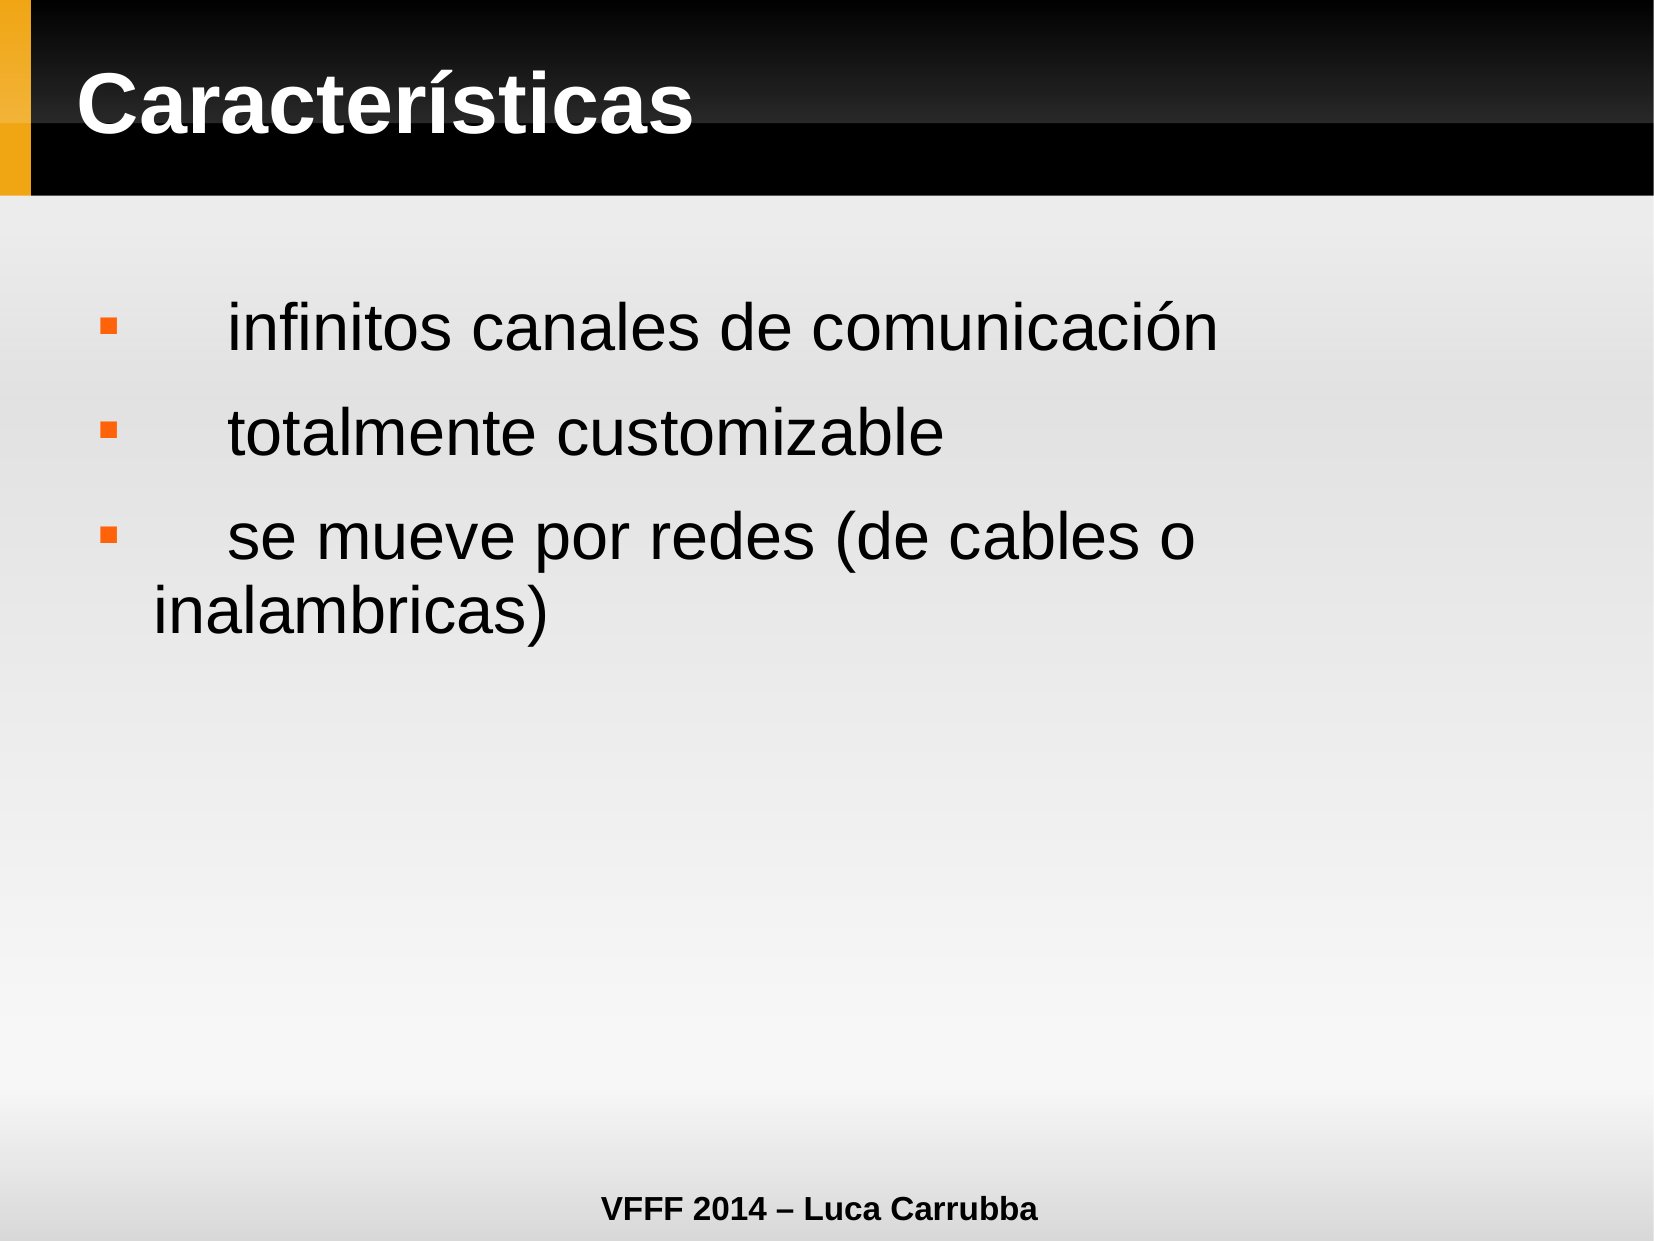

# Características
 infinitos canales de comunicación
 totalmente customizable
 se mueve por redes (de cables o inalambricas)
VFFF 2014 – Luca Carrubba